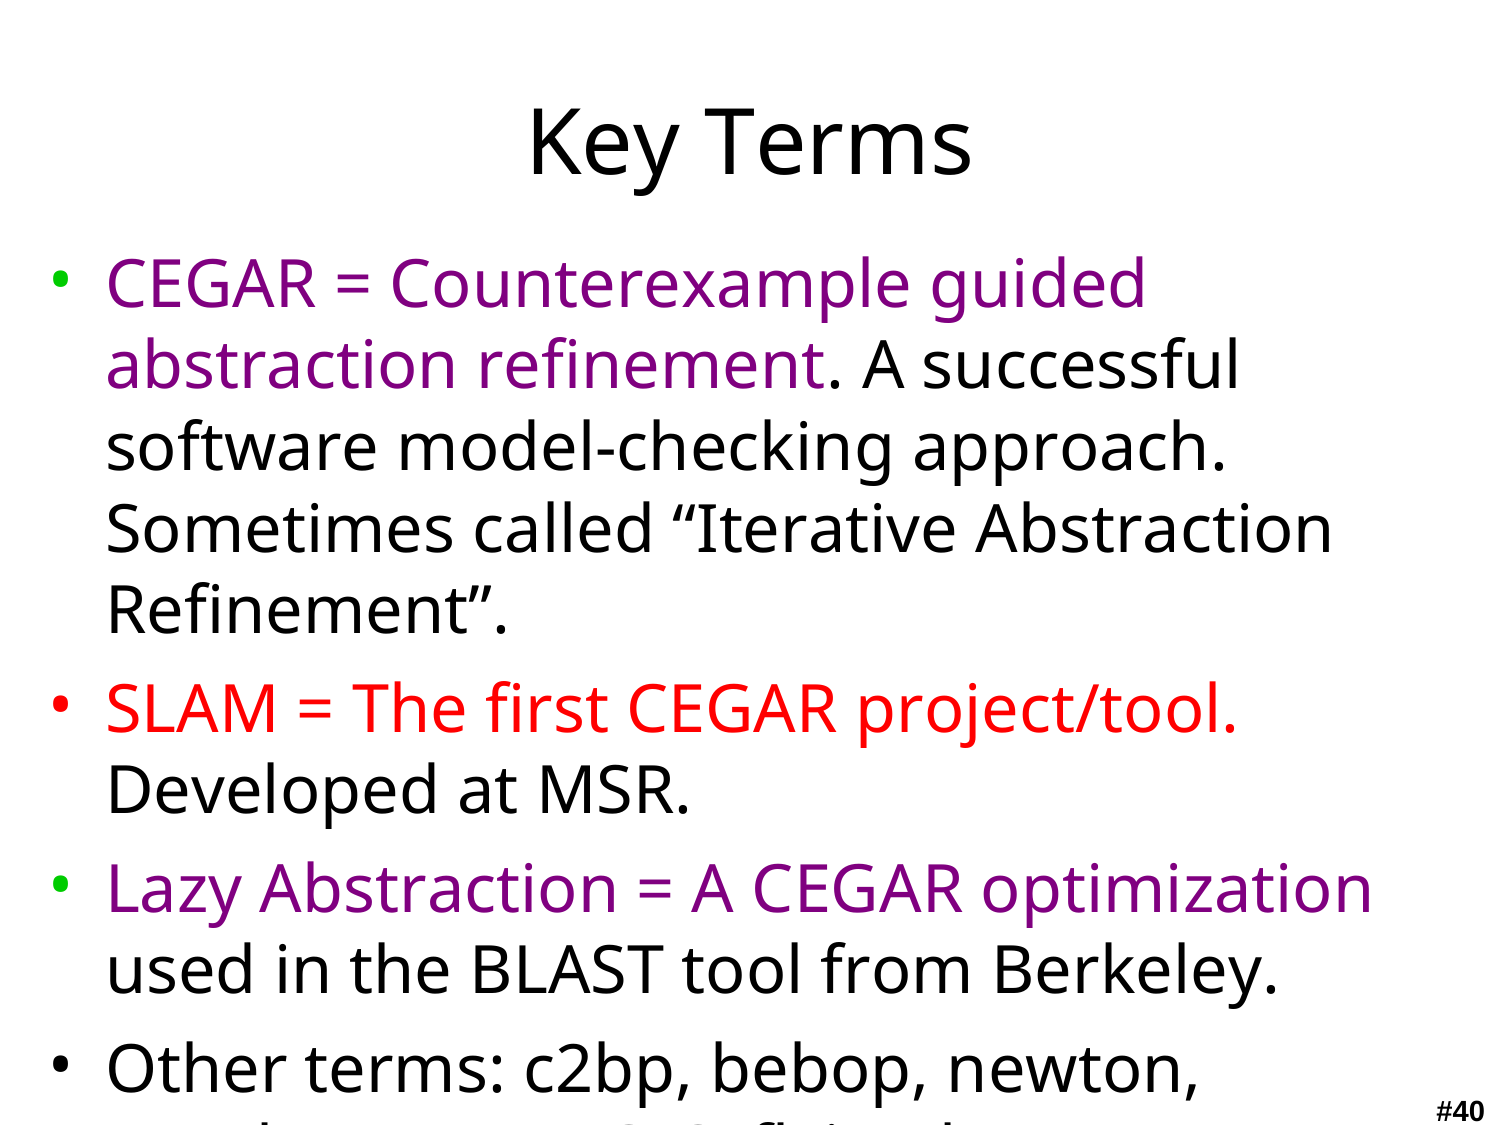

# Key Terms
CEGAR = Counterexample guided abstraction refinement. A successful software model-checking approach. Sometimes called “Iterative Abstraction Refinement”.
SLAM = The first CEGAR project/tool. Developed at MSR.
Lazy Abstraction = A CEGAR optimization used in the BLAST tool from Berkeley.
Other terms: c2bp, bebop, newton, npackets++, MAGIC, flying boxes, etc.
40